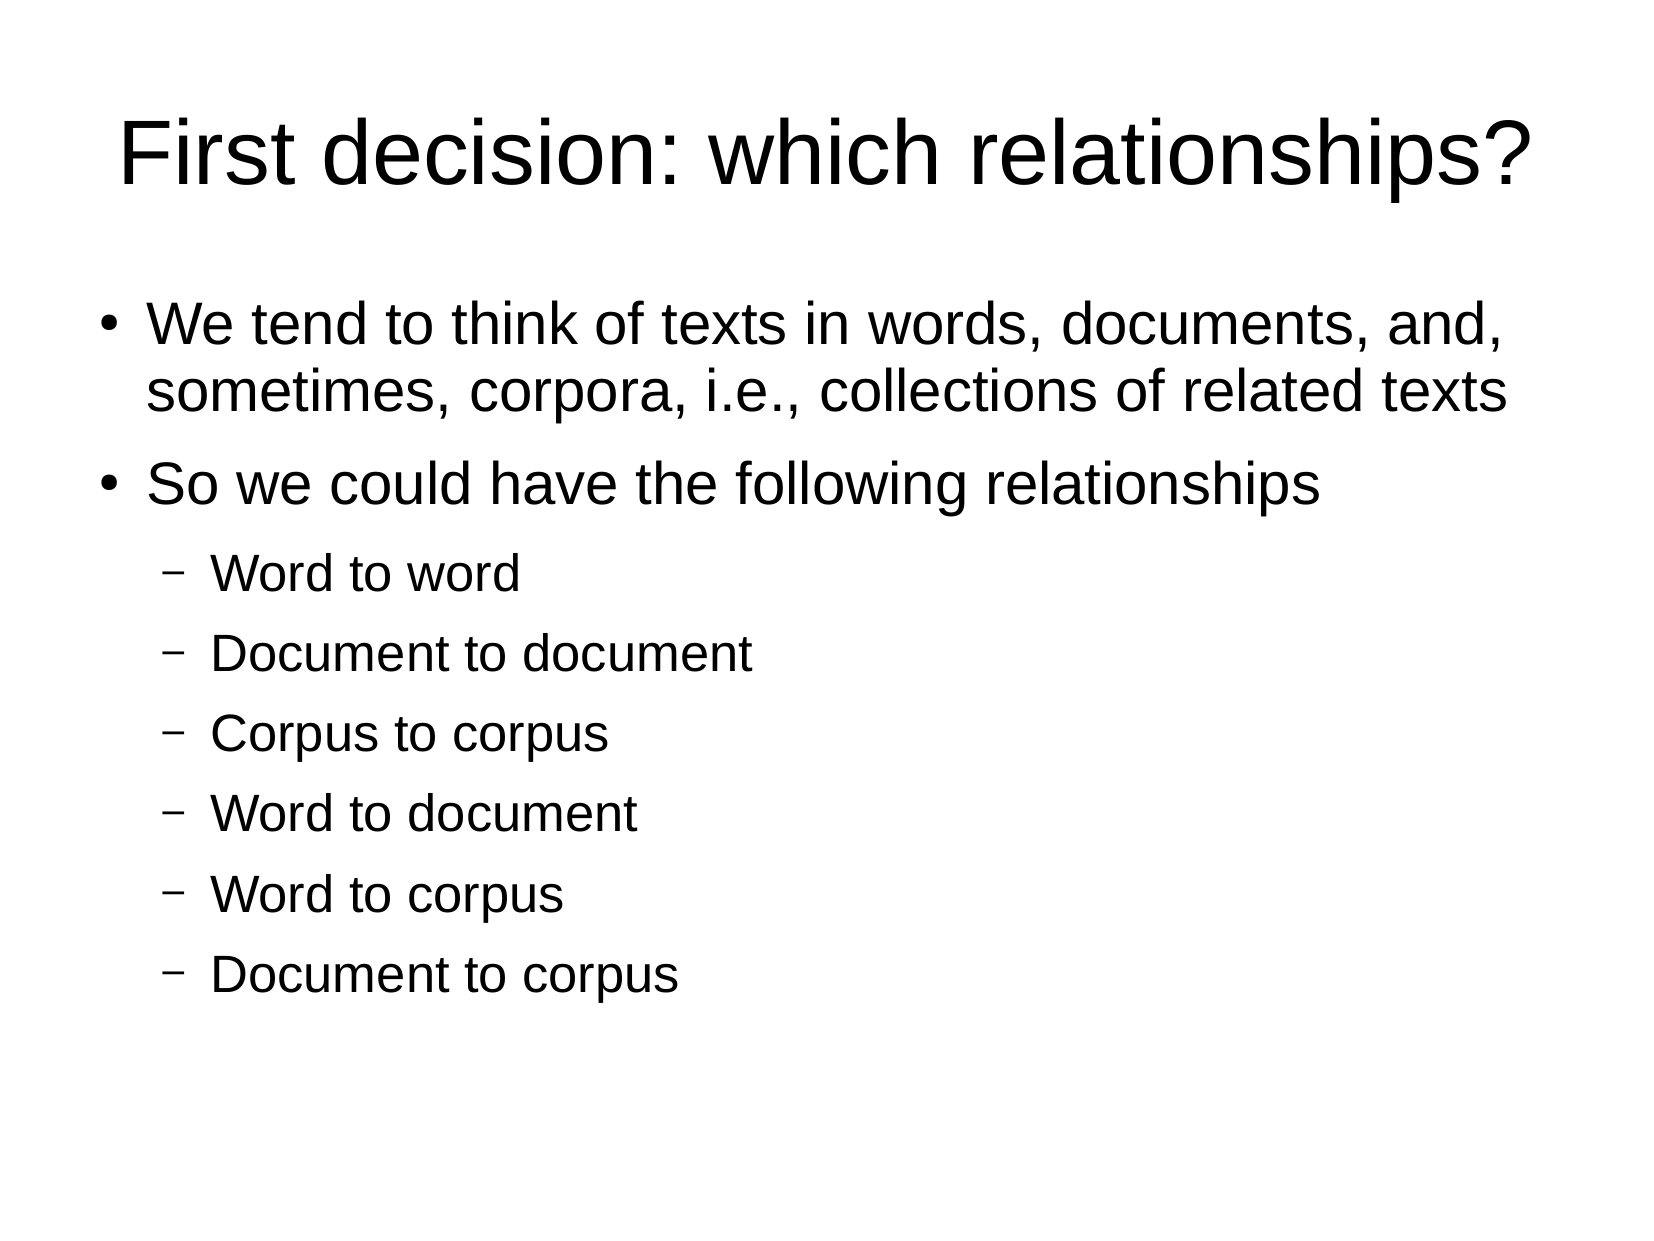

# First decision: which relationships?
We tend to think of texts in words, documents, and, sometimes, corpora, i.e., collections of related texts
So we could have the following relationships
Word to word
Document to document
Corpus to corpus
Word to document
Word to corpus
Document to corpus